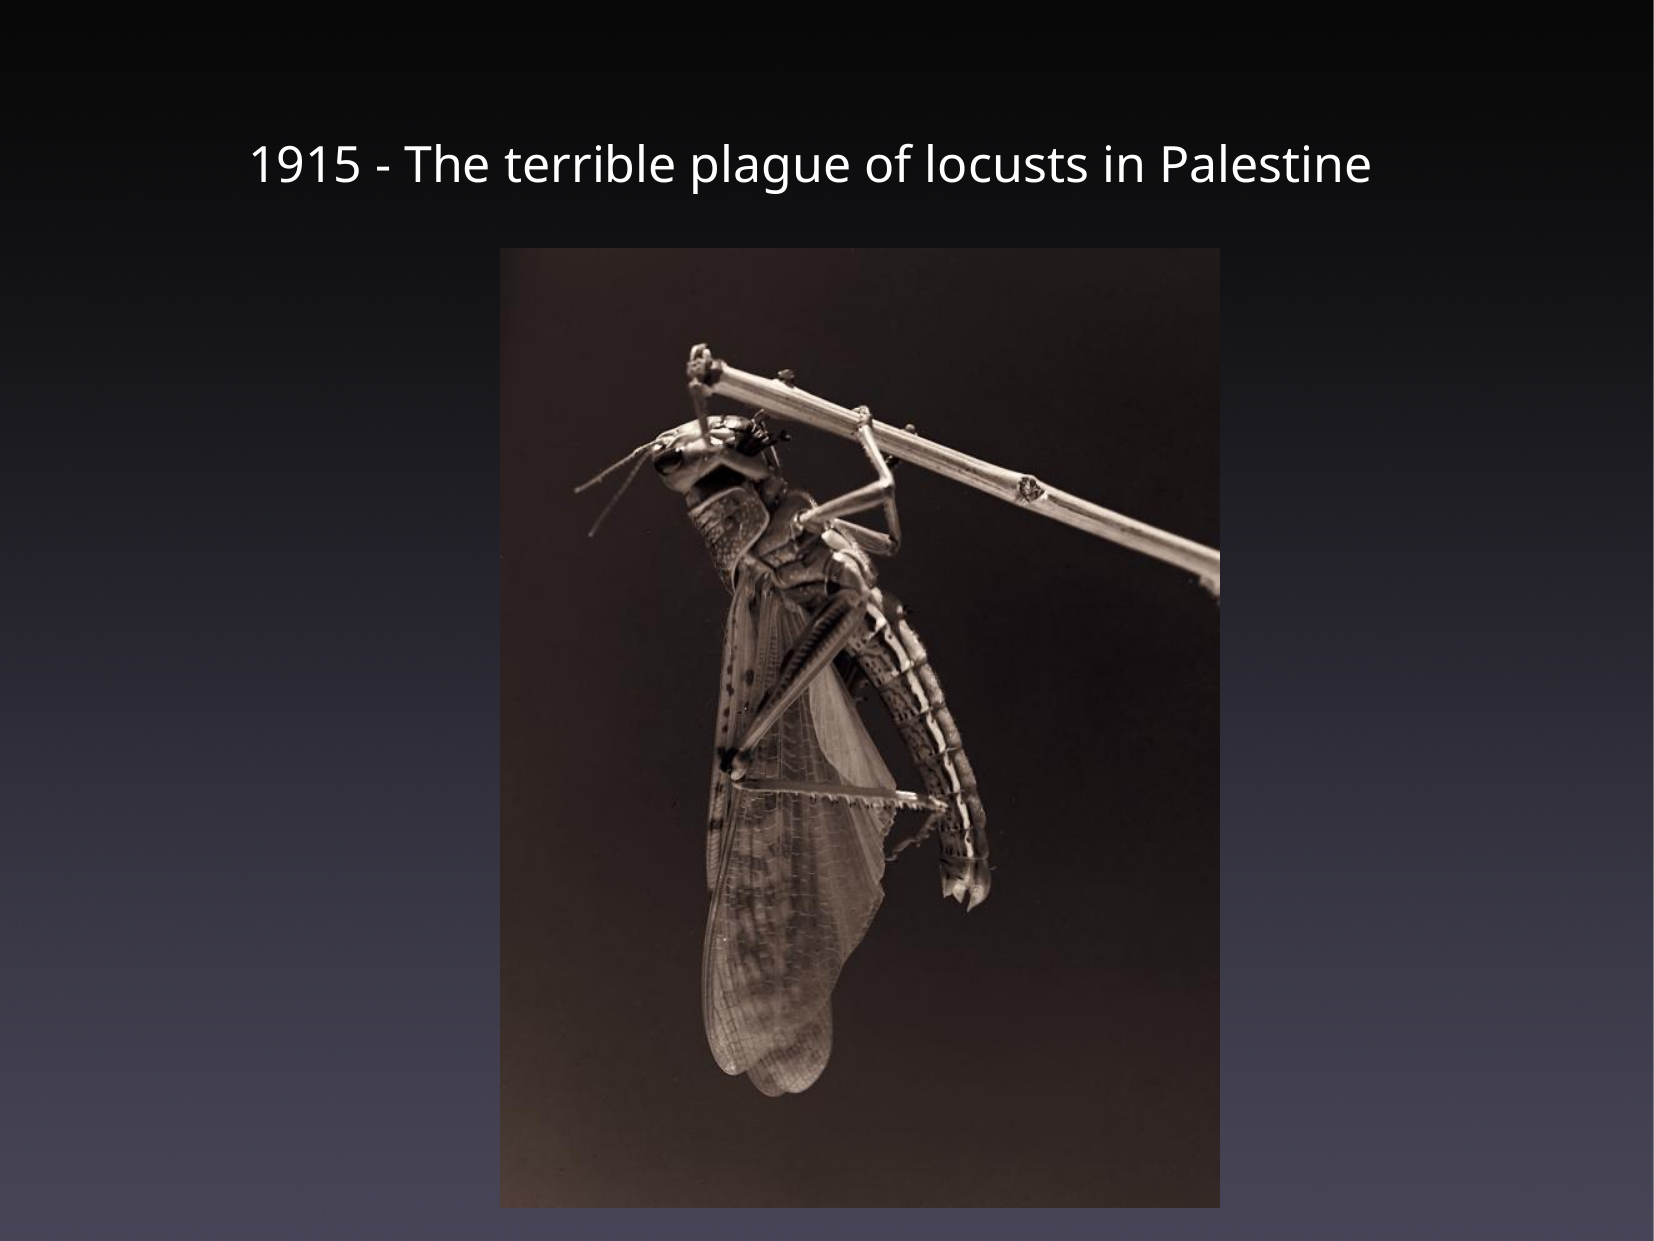

# 1915 - The terrible plague of locusts in Palestine